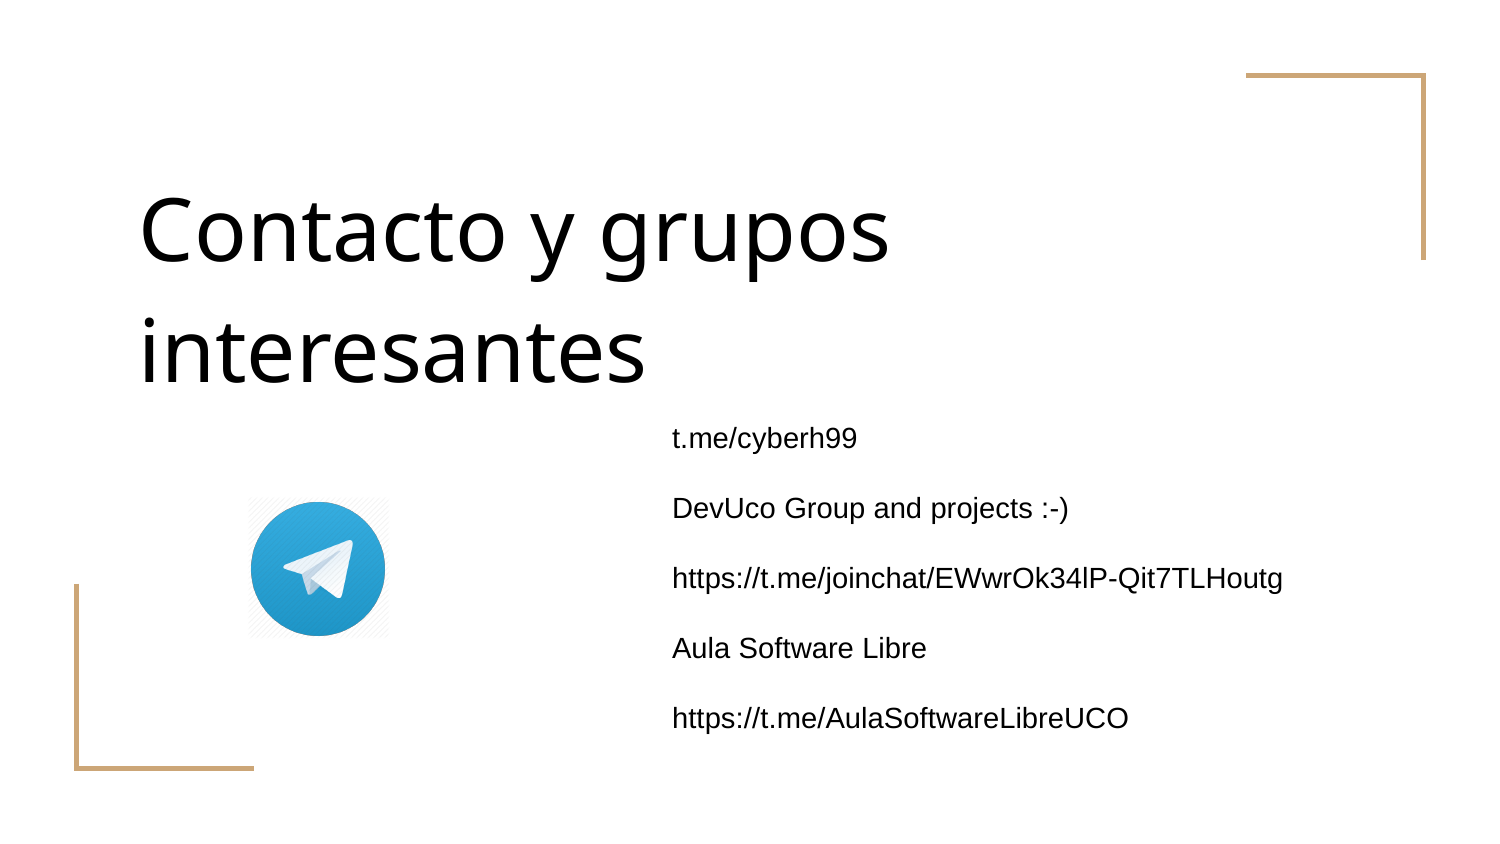

# Contacto y grupos interesantes
t.me/cyberh99
DevUco Group and projects :-)
https://t.me/joinchat/EWwrOk34lP-Qit7TLHoutg
Aula Software Libre
https://t.me/AulaSoftwareLibreUCO